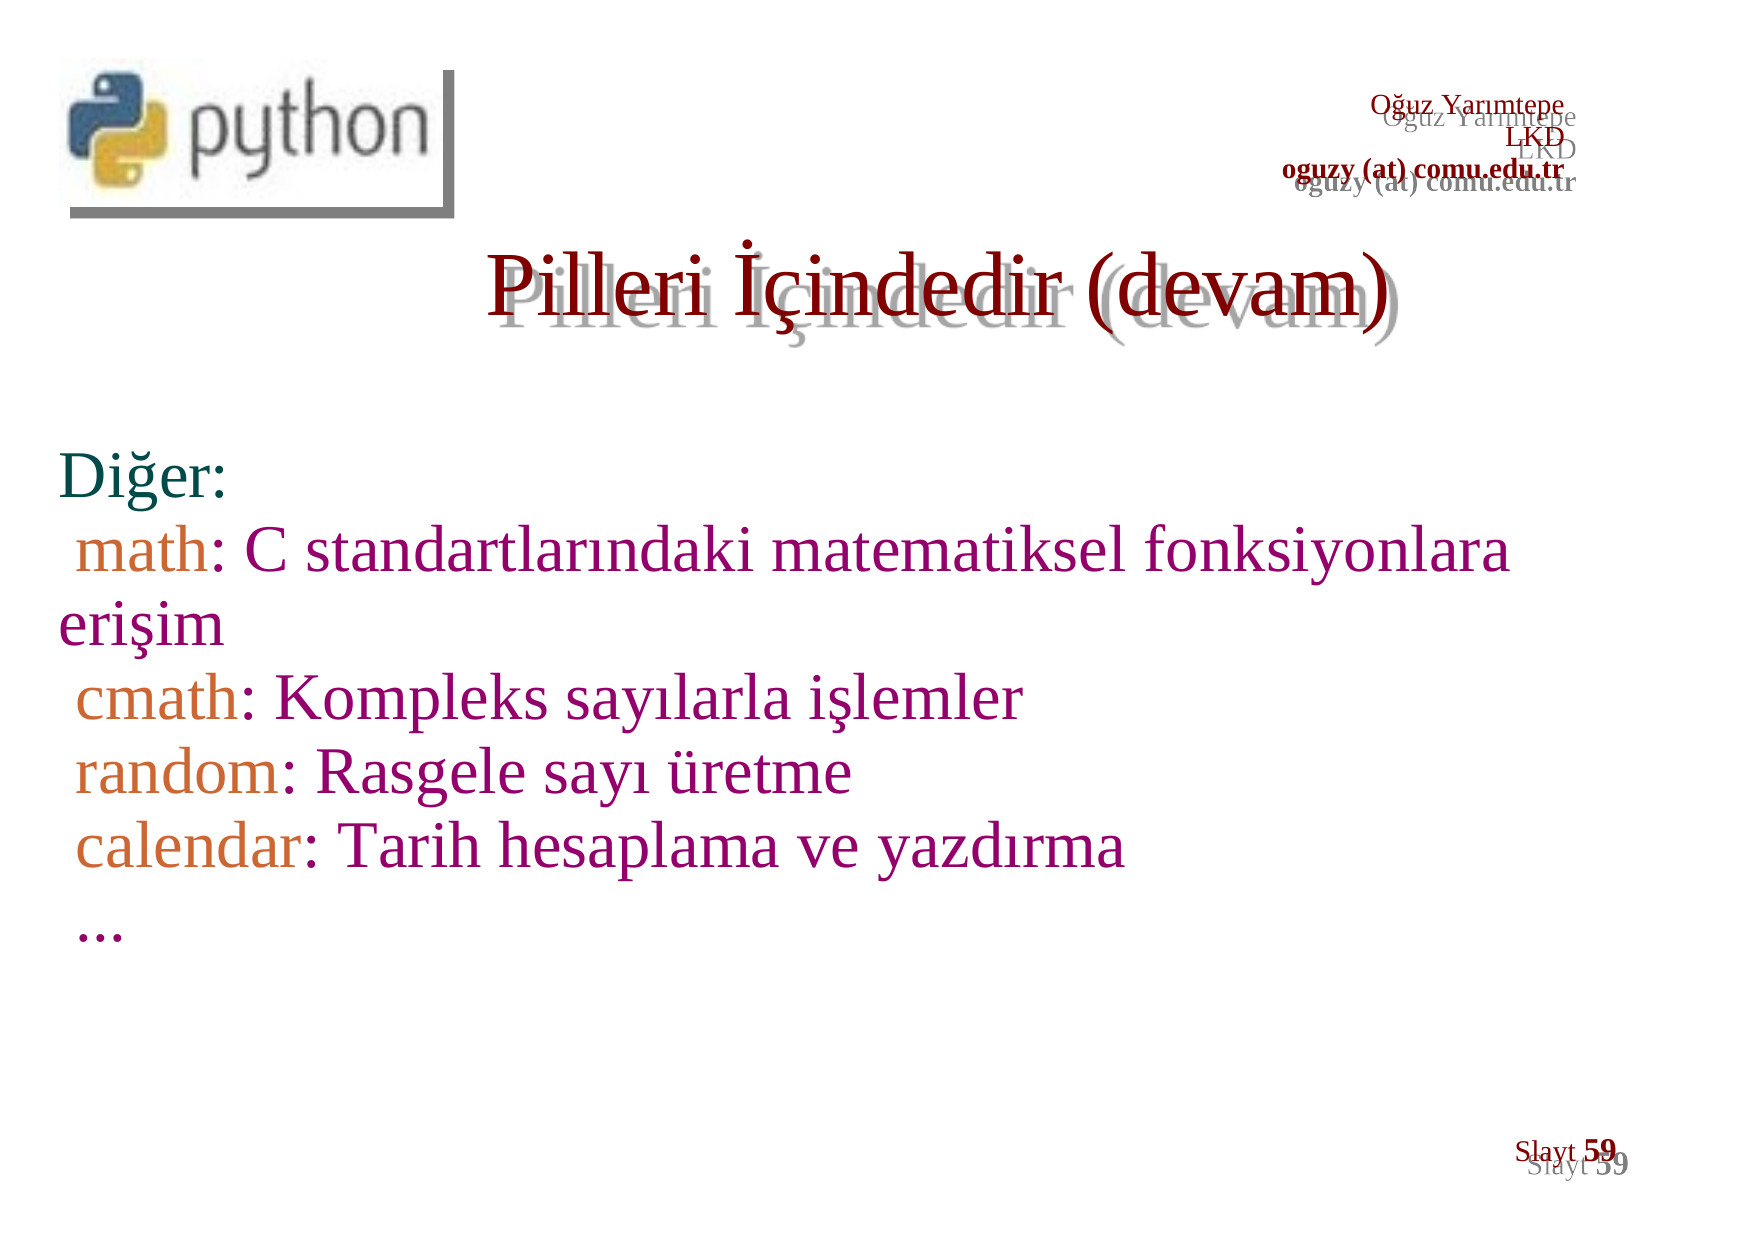

# Pilleri İçindedir (devam)
Diğer:
 math: C standartlarındaki matematiksel fonksiyonlara erişim
 cmath: Kompleks sayılarla işlemler
 random: Rasgele sayı üretme
 calendar: Tarih hesaplama ve yazdırma
 ...